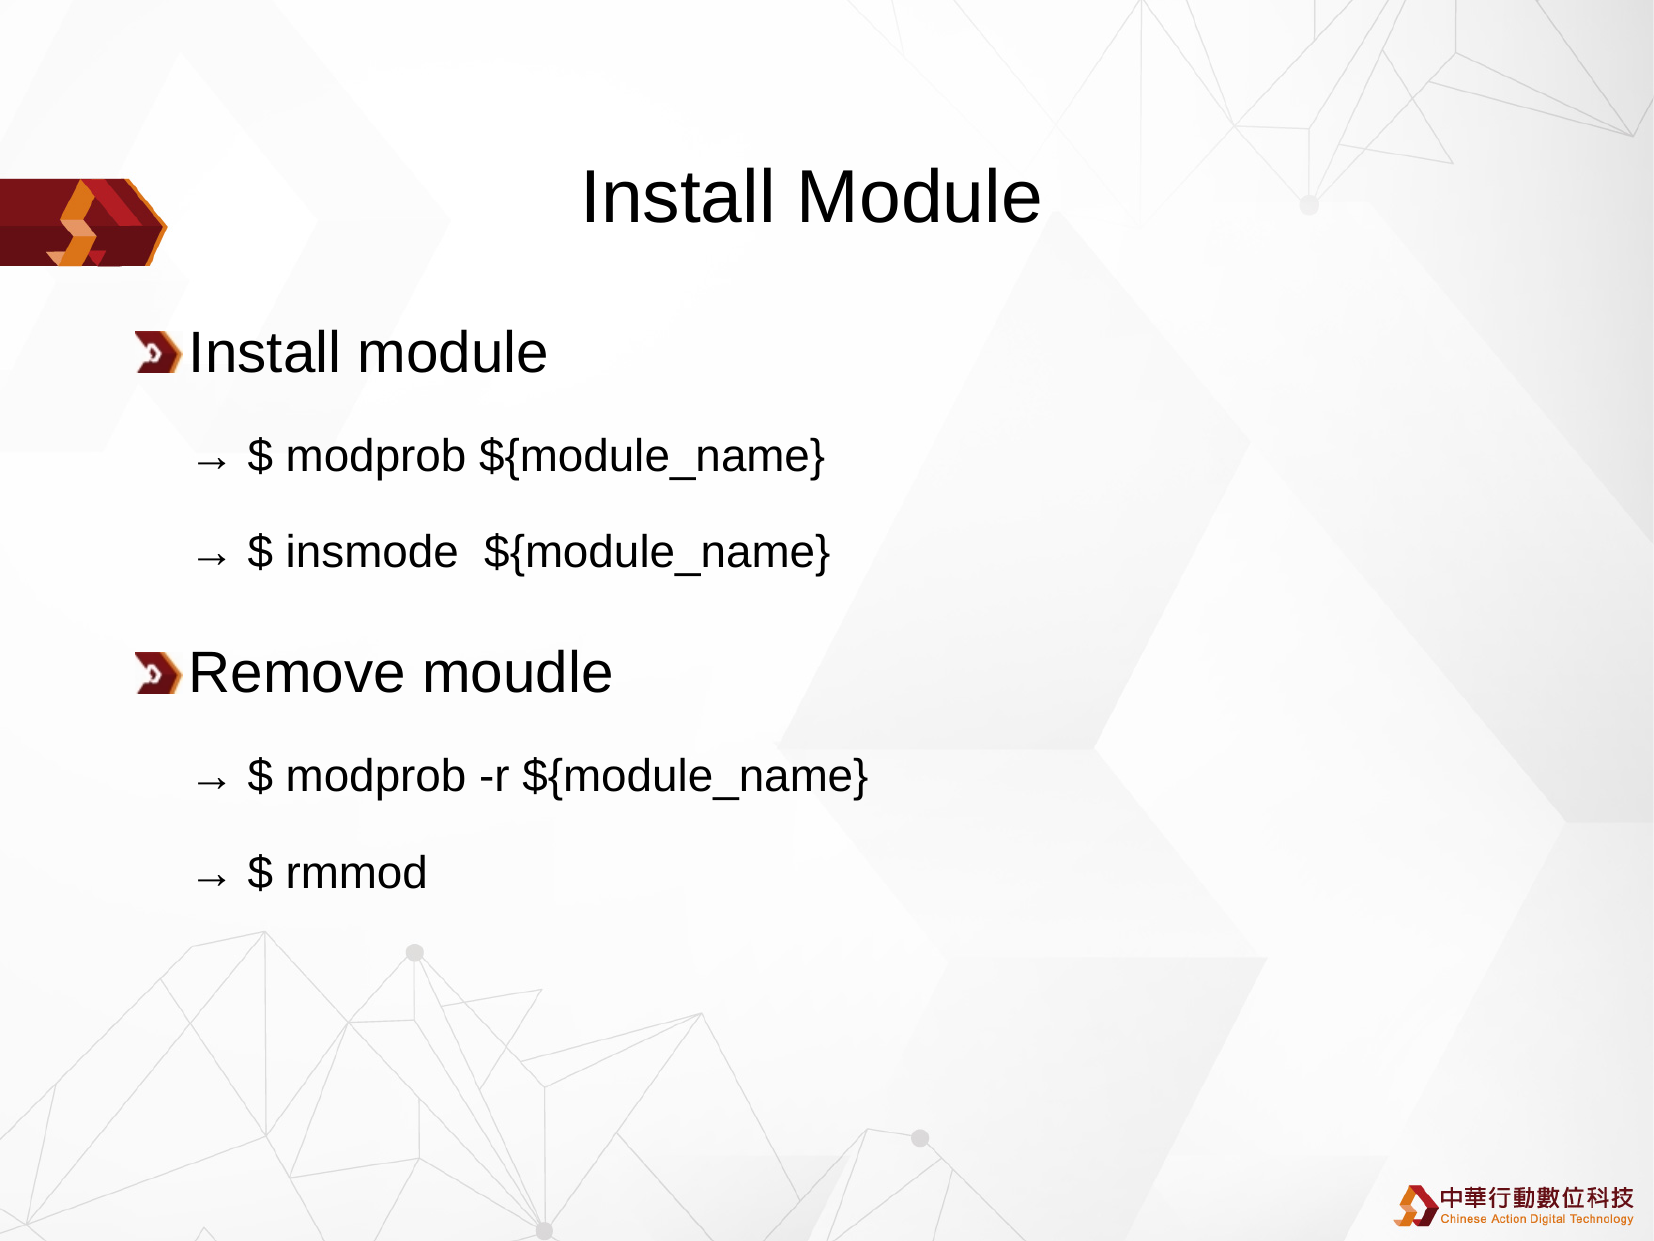

# Install Module
Install module
→ $ modprob ${module_name}
→ $ insmode ${module_name}
Remove moudle
→ $ modprob -r ${module_name}
→ $ rmmod